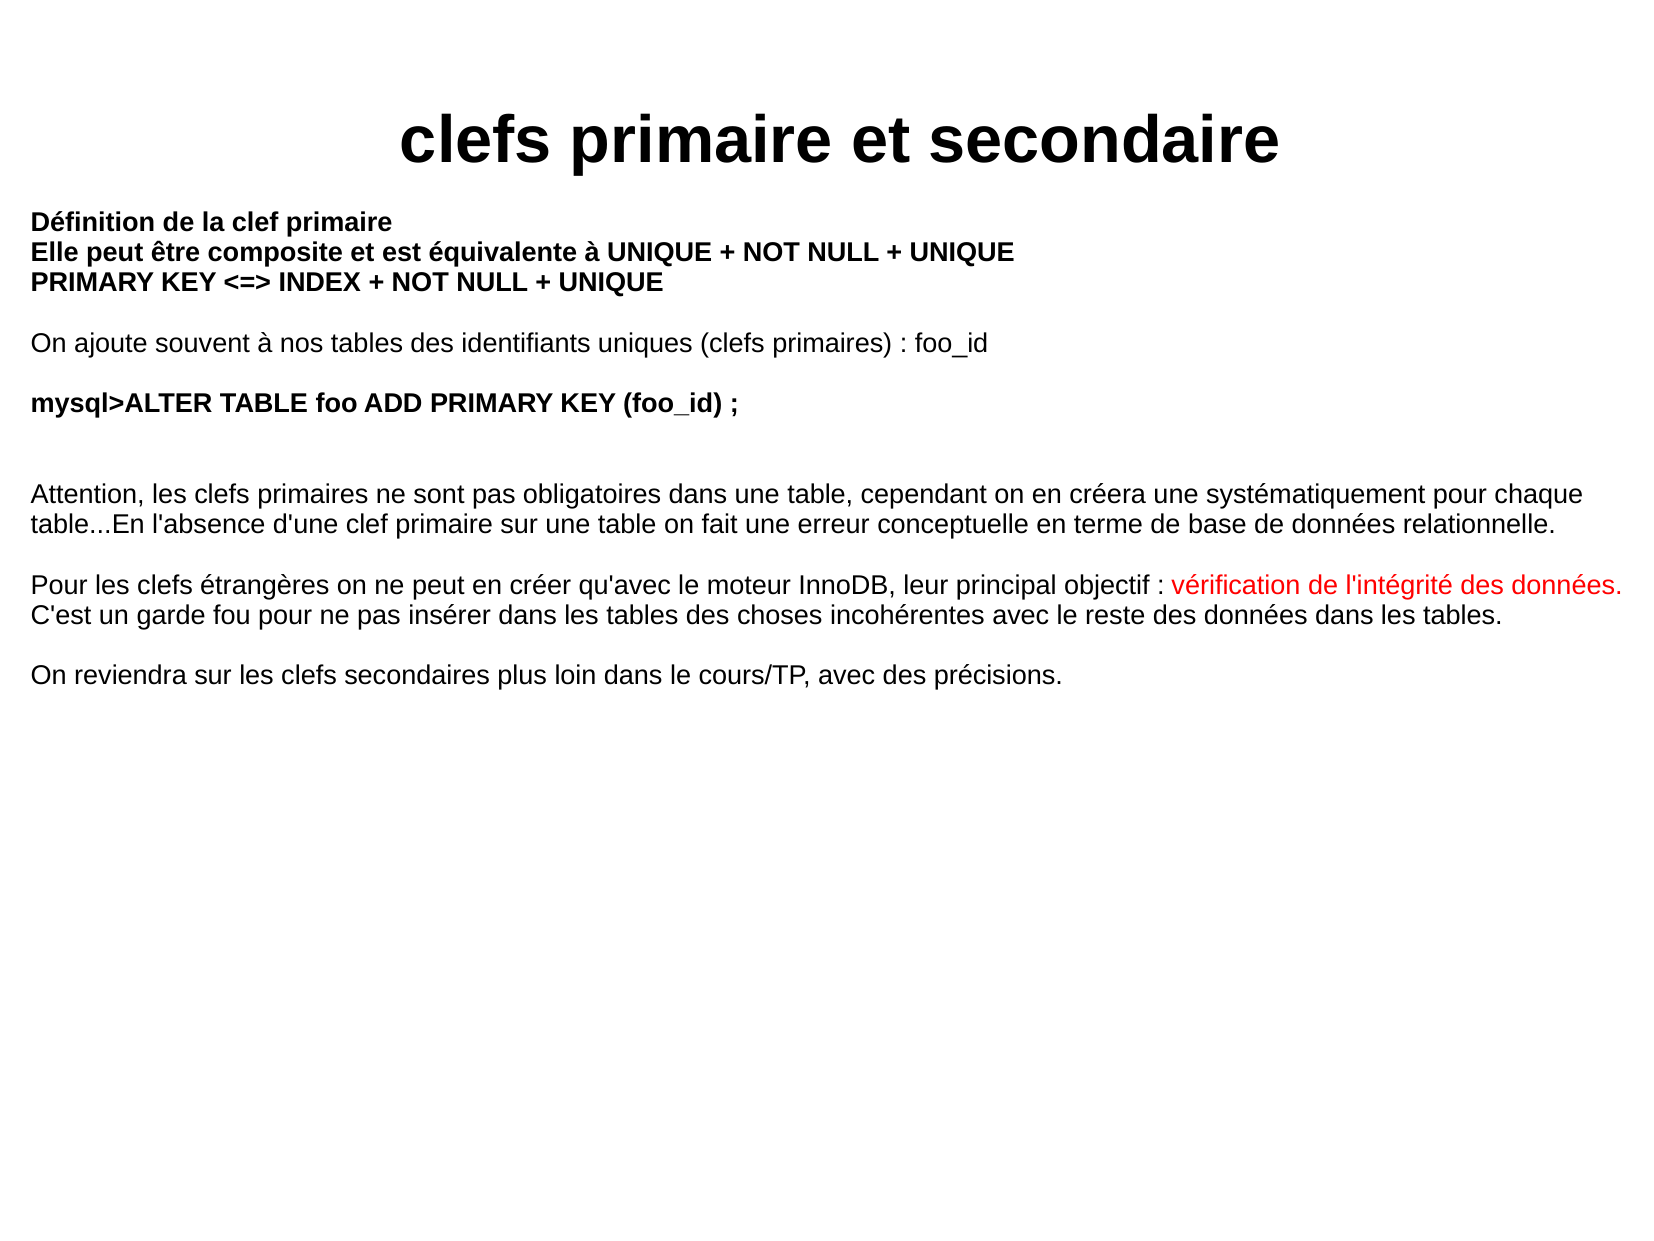

clefs primaire et secondaire
Définition de la clef primaire
Elle peut être composite et est équivalente à UNIQUE + NOT NULL + UNIQUE
PRIMARY KEY <=> INDEX + NOT NULL + UNIQUE
On ajoute souvent à nos tables des identifiants uniques (clefs primaires) : foo_id
mysql>ALTER TABLE foo ADD PRIMARY KEY (foo_id) ;
Attention, les clefs primaires ne sont pas obligatoires dans une table, cependant on en créera une systématiquement pour chaque table...En l'absence d'une clef primaire sur une table on fait une erreur conceptuelle en terme de base de données relationnelle.
Pour les clefs étrangères on ne peut en créer qu'avec le moteur InnoDB, leur principal objectif : vérification de l'intégrité des données. C'est un garde fou pour ne pas insérer dans les tables des choses incohérentes avec le reste des données dans les tables.
On reviendra sur les clefs secondaires plus loin dans le cours/TP, avec des précisions.